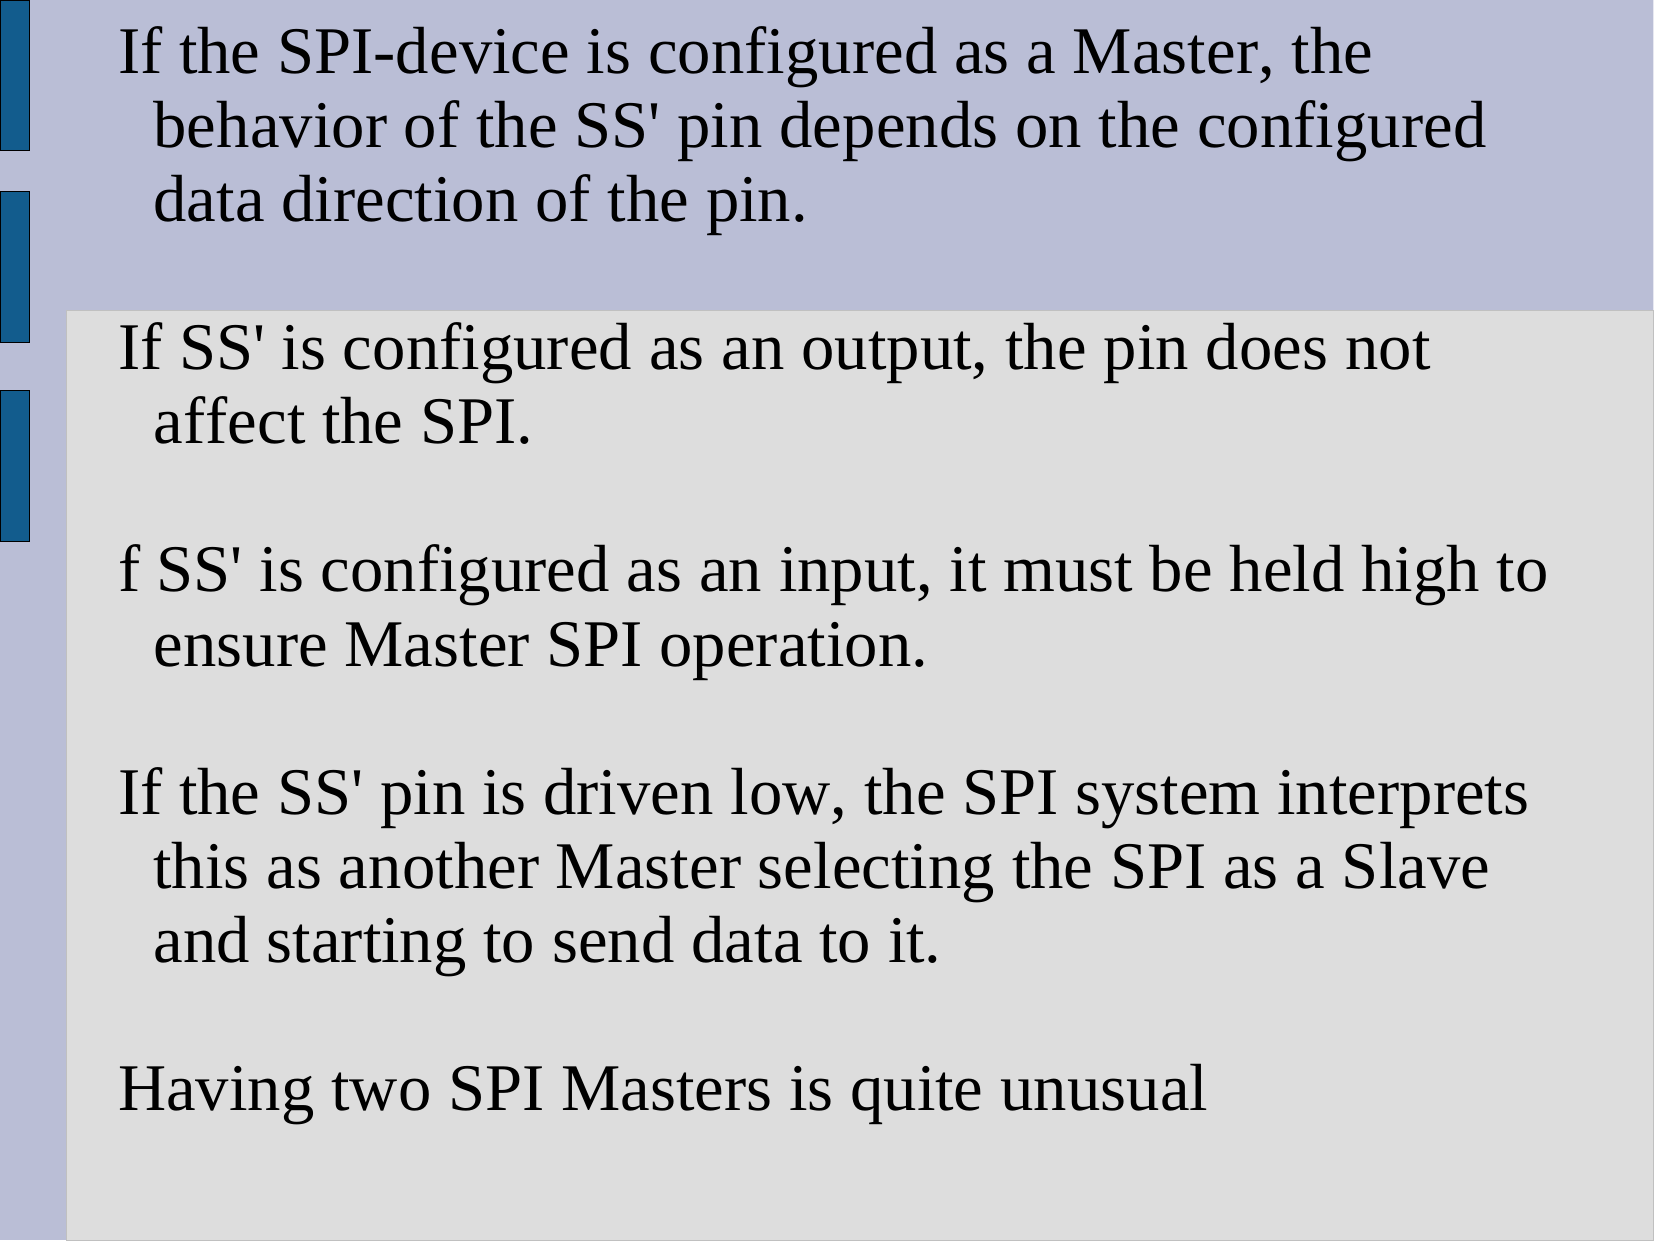

# If the SPI-device is configured as a Master, the behavior of the SS' pin depends on the configured data direction of the pin.
If SS' is configured as an output, the pin does not affect the SPI.
f SS' is configured as an input, it must be held high to ensure Master SPI operation.
If the SS' pin is driven low, the SPI system interprets this as another Master selecting the SPI as a Slave and starting to send data to it.
Having two SPI Masters is quite unusual